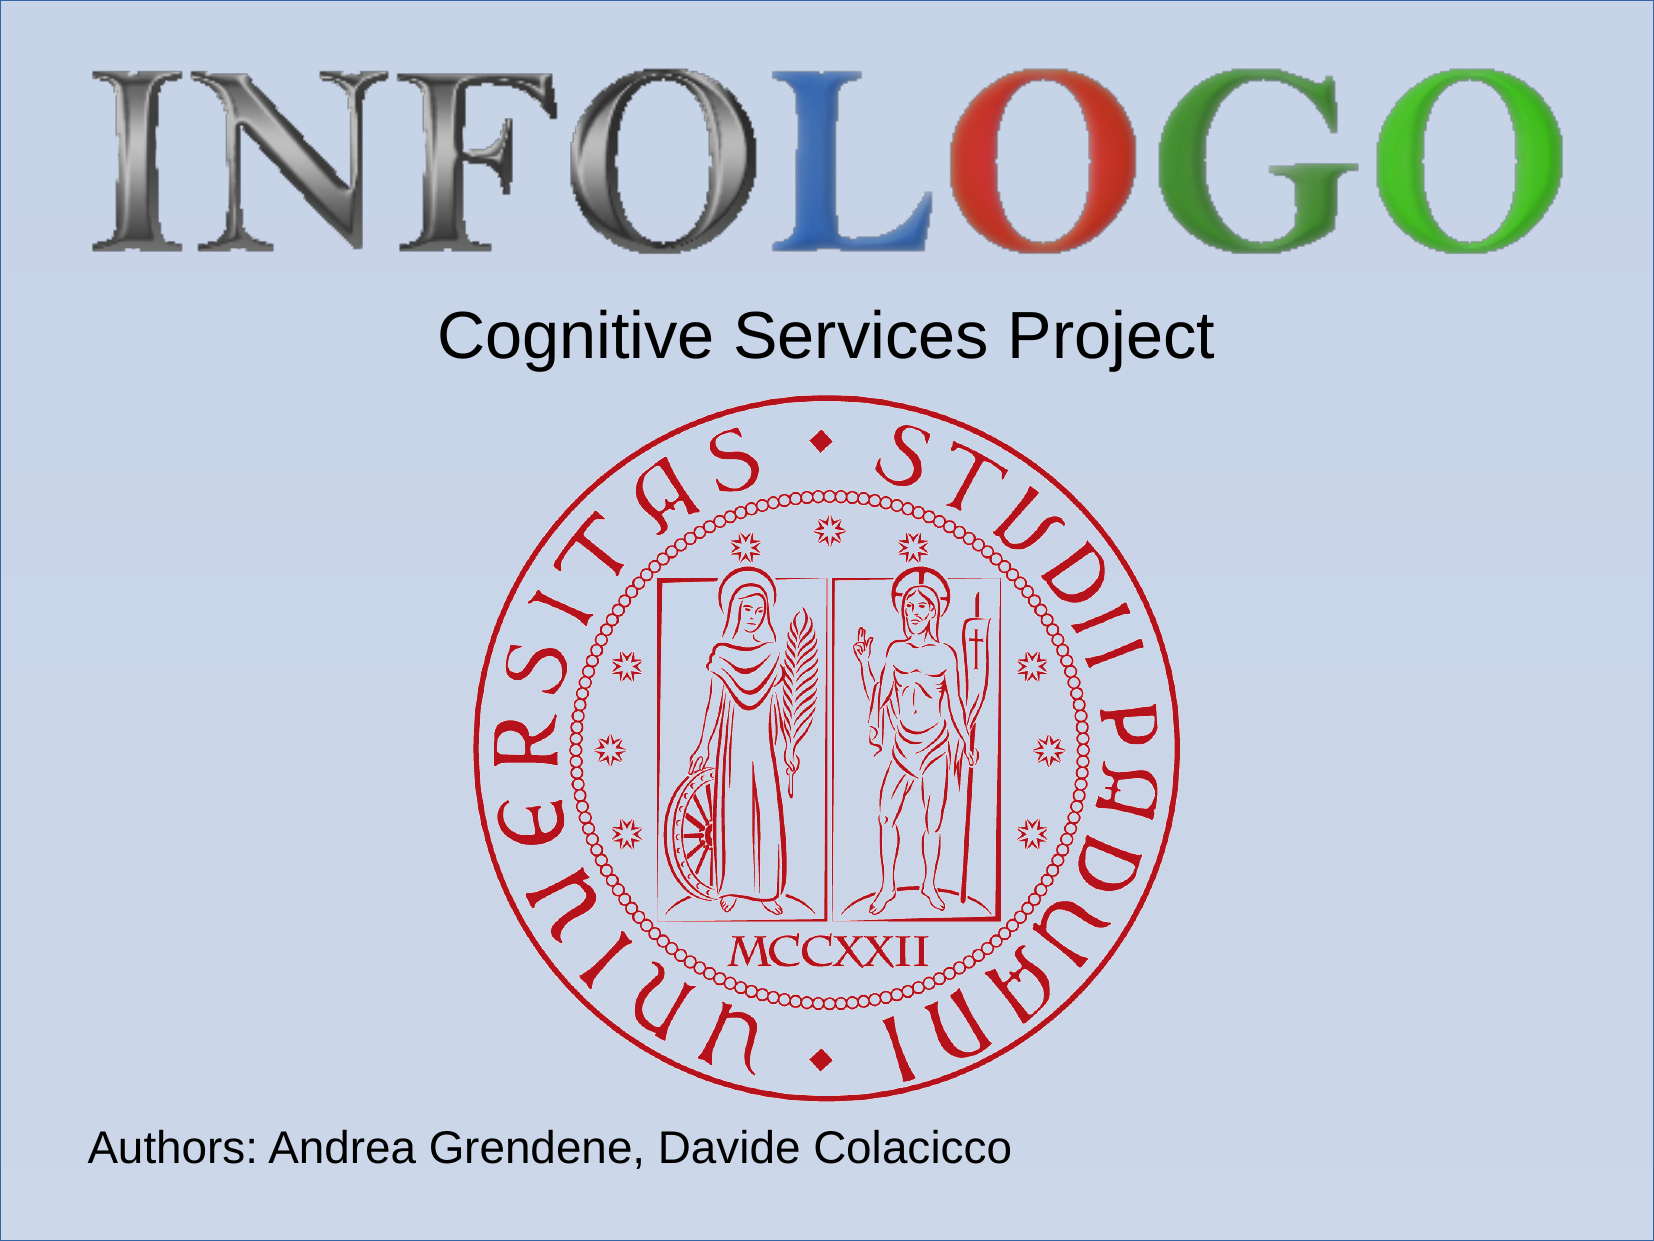

Cognitive Services Project
Authors: Andrea Grendene, Davide Colacicco